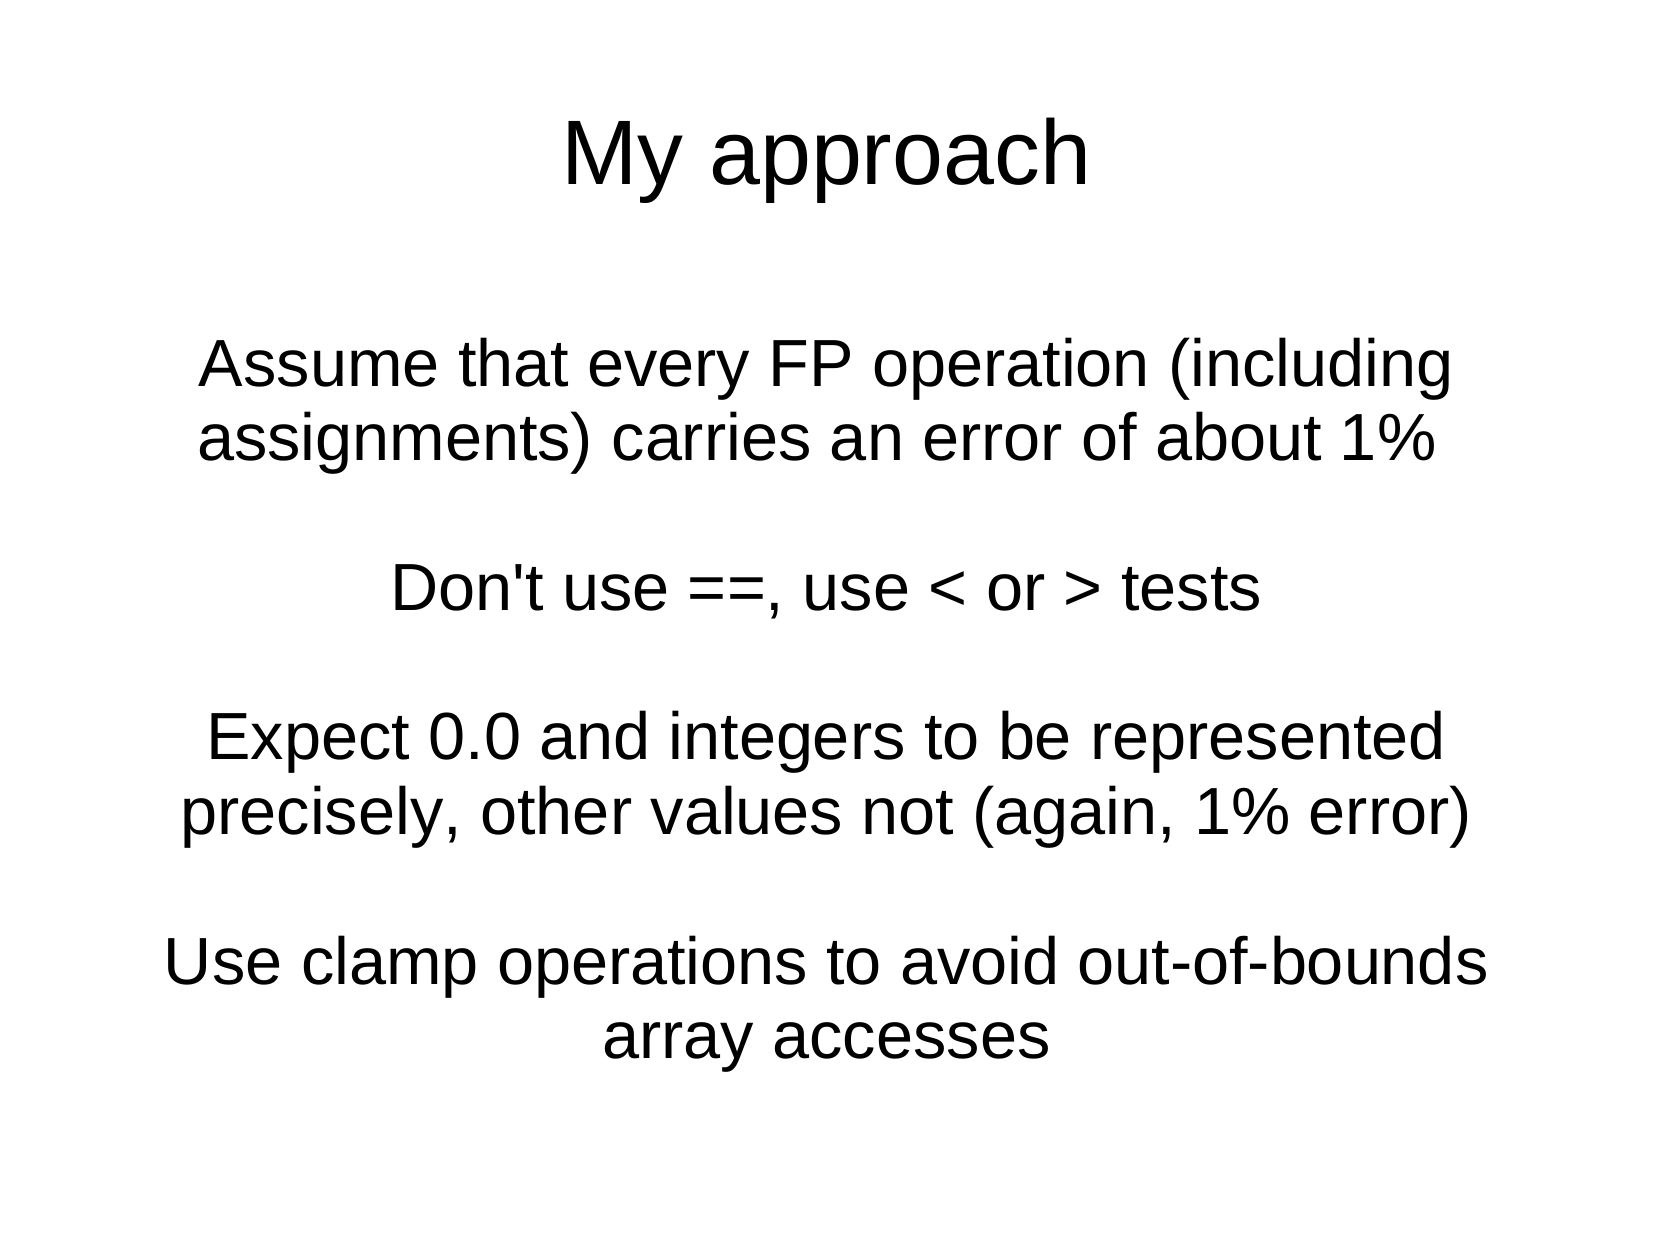

# My approach
Assume that every FP operation (including assignments) carries an error of about 1%
Don't use ==, use < or > tests
Expect 0.0 and integers to be represented precisely, other values not (again, 1% error)
Use clamp operations to avoid out-of-bounds array accesses